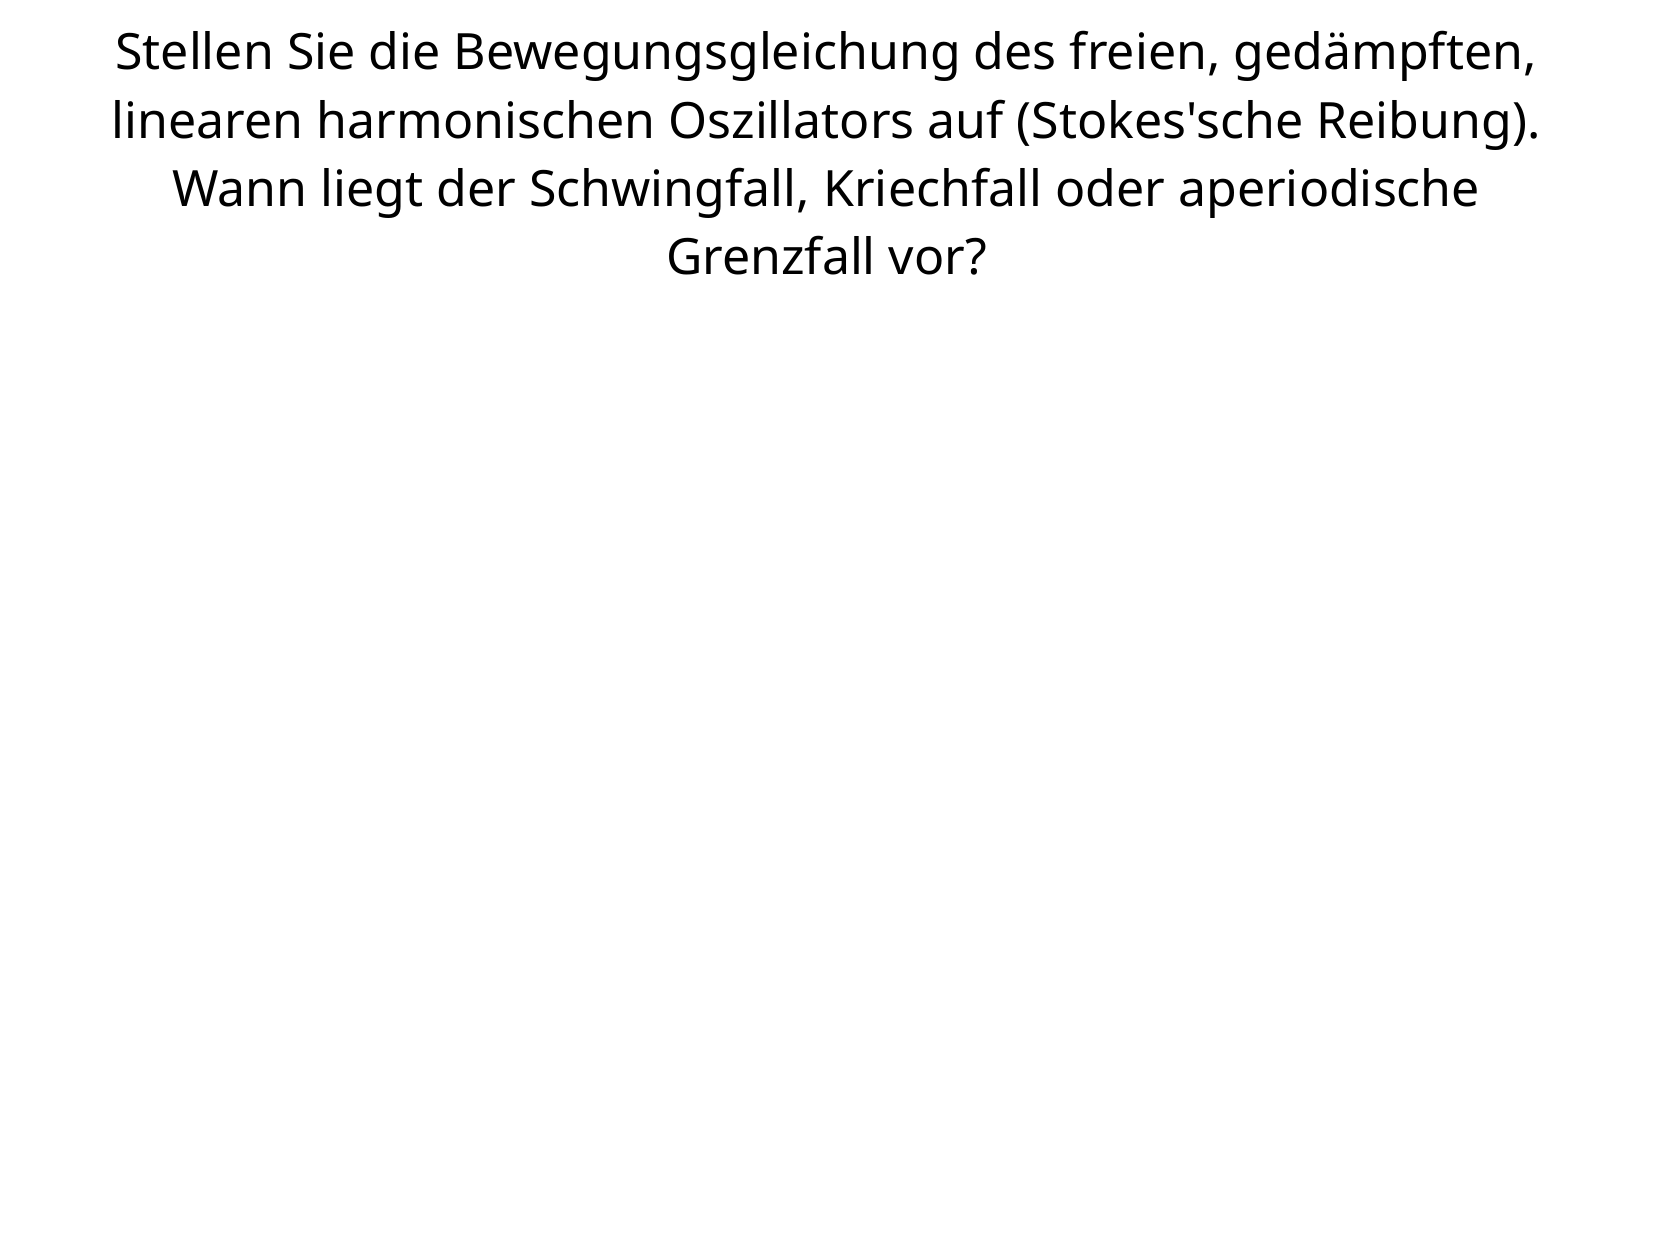

# Stellen Sie die Bewegungsgleichung des freien, gedämpften, linearen harmonischen Oszillators auf (Stokes'sche Reibung). Wann liegt der Schwingfall, Kriechfall oder aperiodische Grenzfall vor?